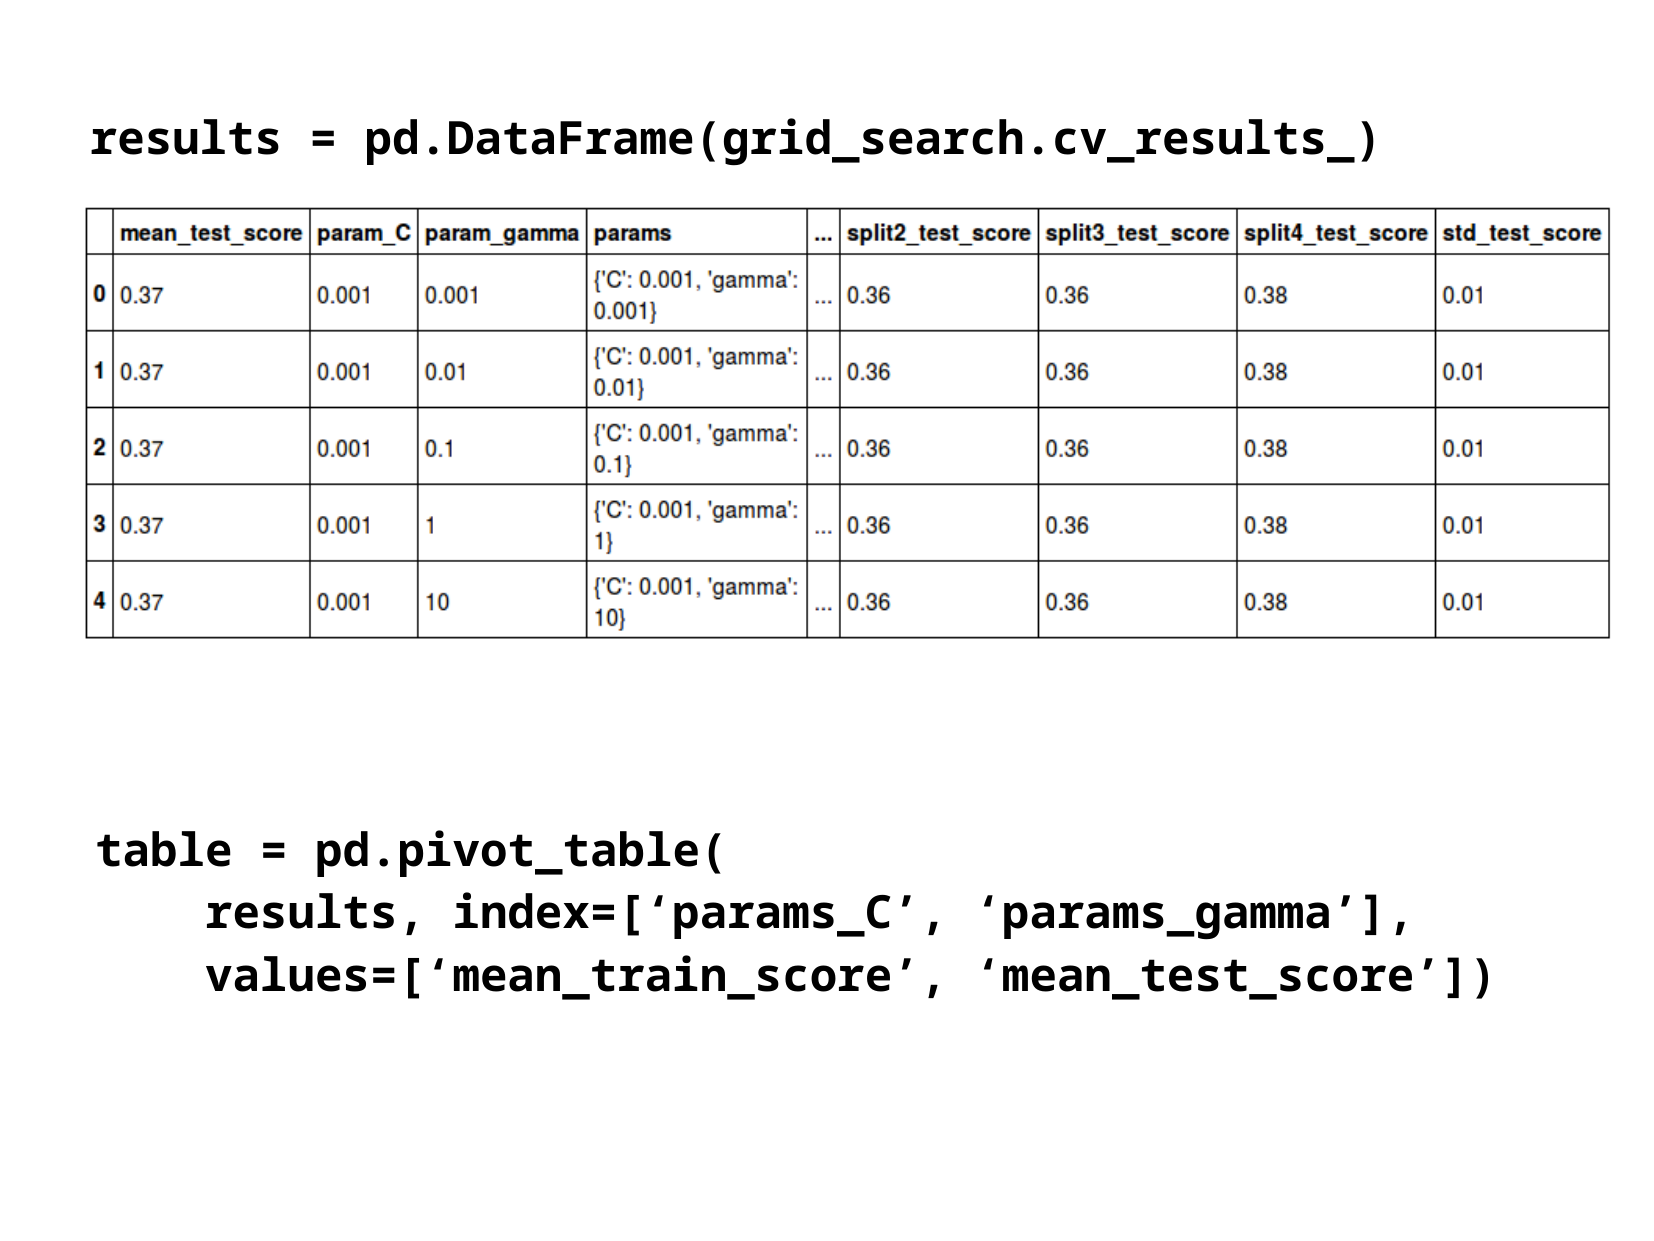

results = pd.DataFrame(grid_search.cv_results_)
table = pd.pivot_table(
 results, index=[‘params_C’, ‘params_gamma’],
 values=[‘mean_train_score’, ‘mean_test_score’])